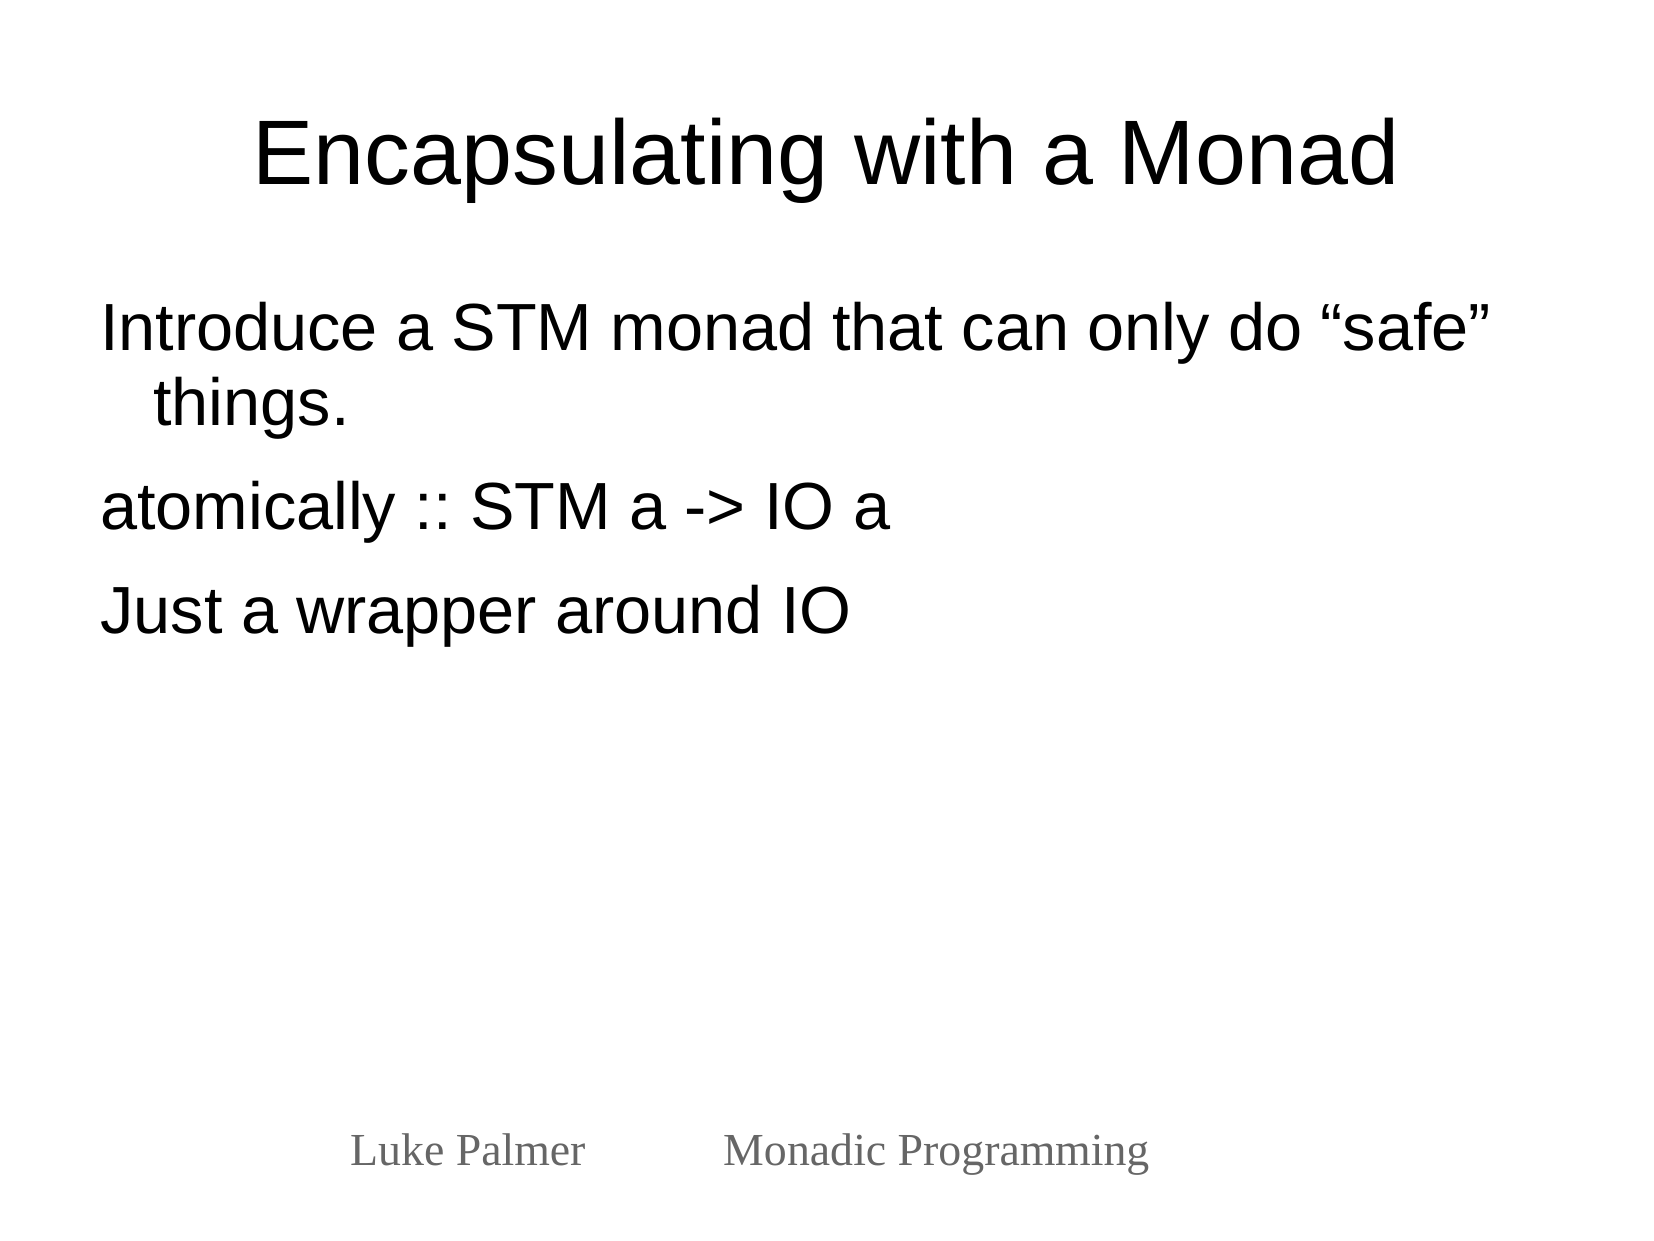

# Encapsulating with a Monad
Introduce a STM monad that can only do “safe” things.
atomically :: STM a -> IO a
Just a wrapper around IO